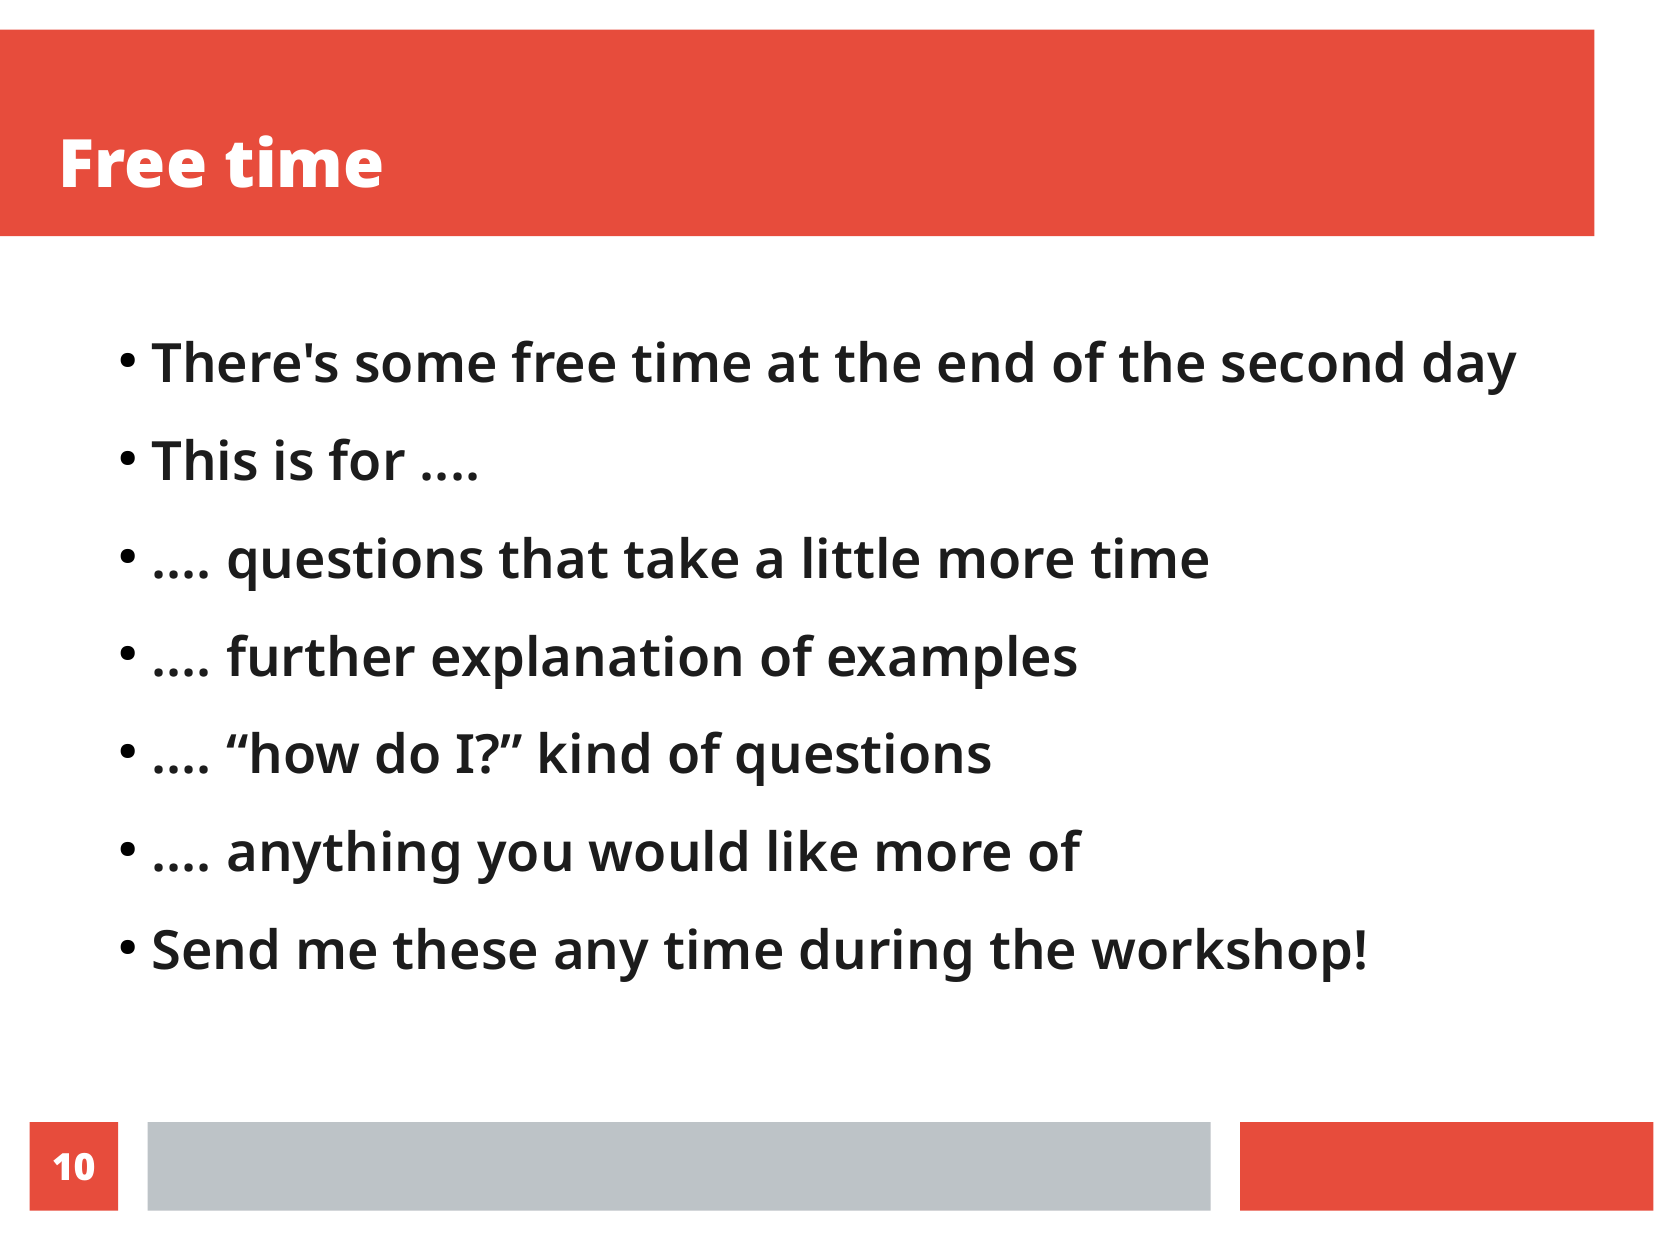

# Free time
 There's some free time at the end of the second day
 This is for ....
 .... questions that take a little more time
 .... further explanation of examples
 .... “how do I?” kind of questions
 .... anything you would like more of
 Send me these any time during the workshop!
10